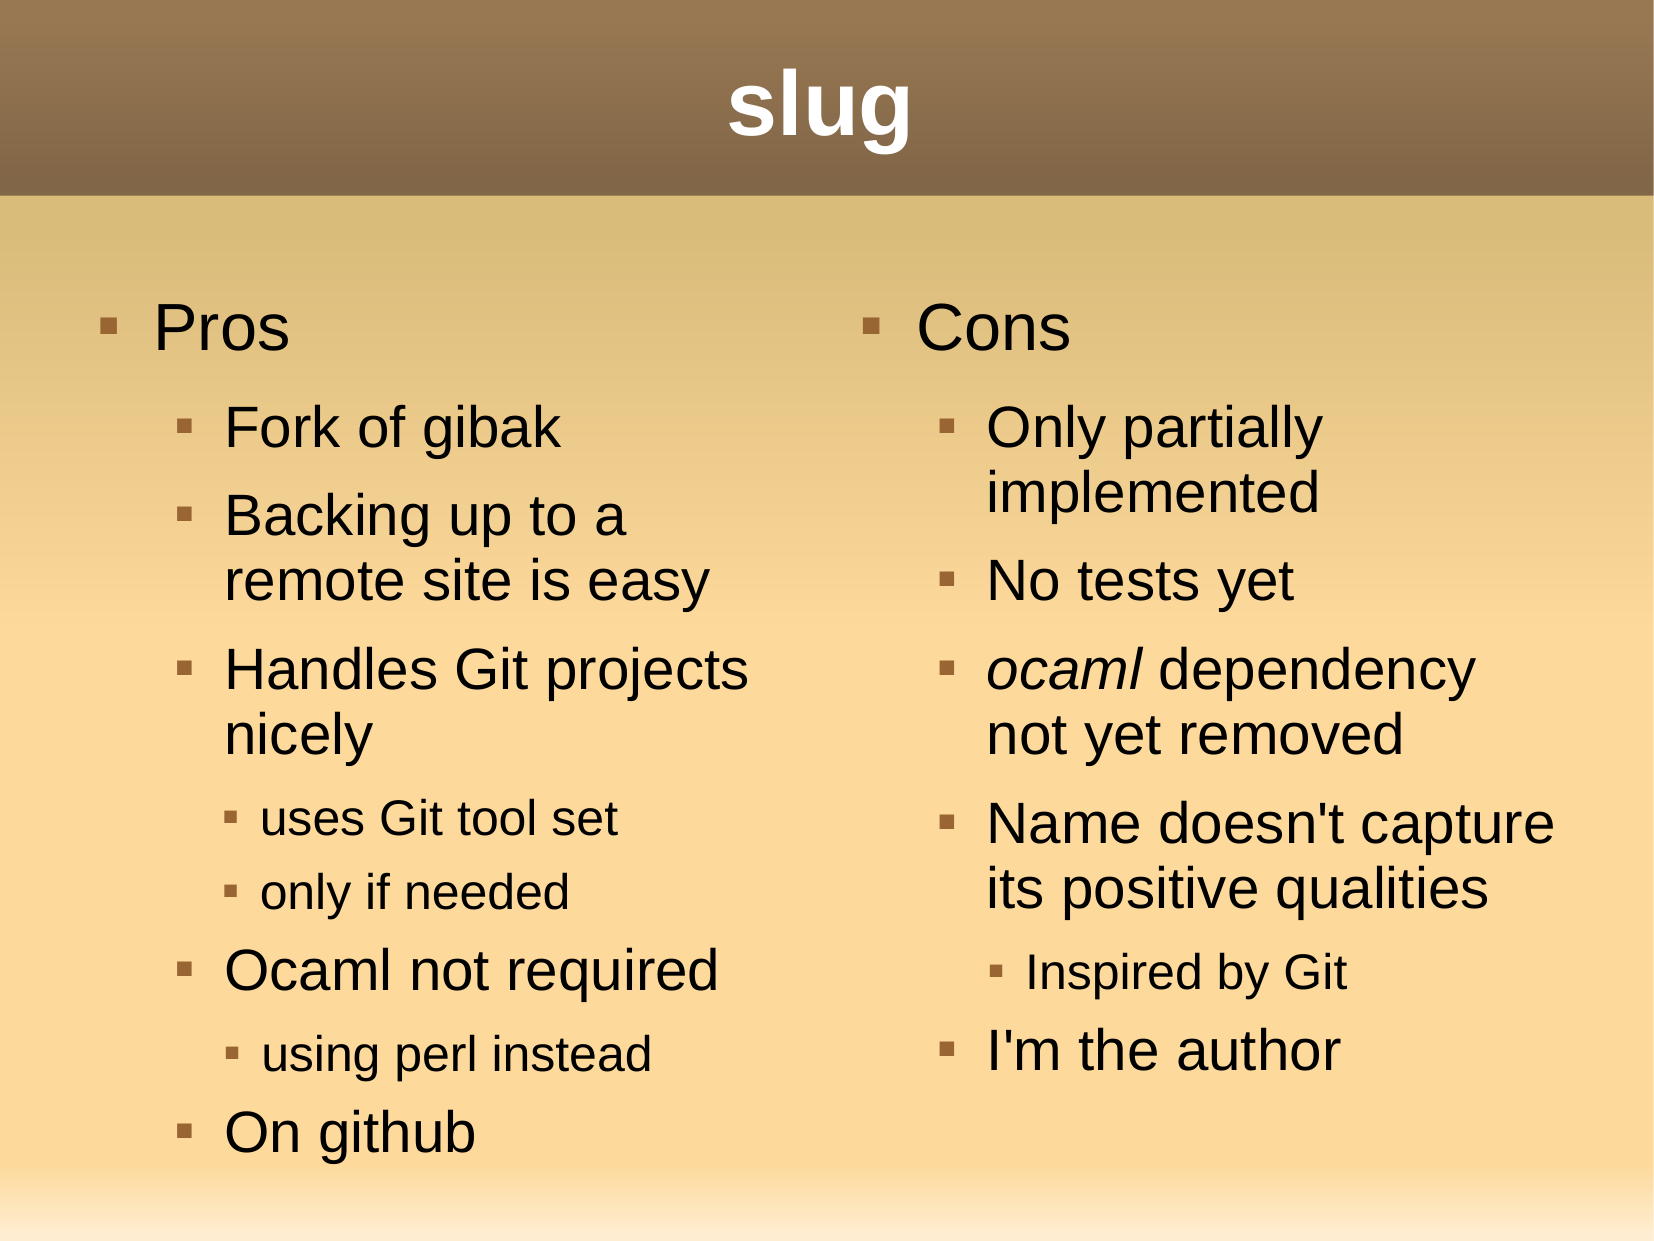

# slug
Pros
Fork of gibak
Backing up to a remote site is easy
Handles Git projects nicely
uses Git tool set
only if needed
Ocaml not required
using perl instead
On github
Cons
Only partially implemented
No tests yet
ocaml dependency not yet removed
Name doesn't capture its positive qualities
Inspired by Git
I'm the author